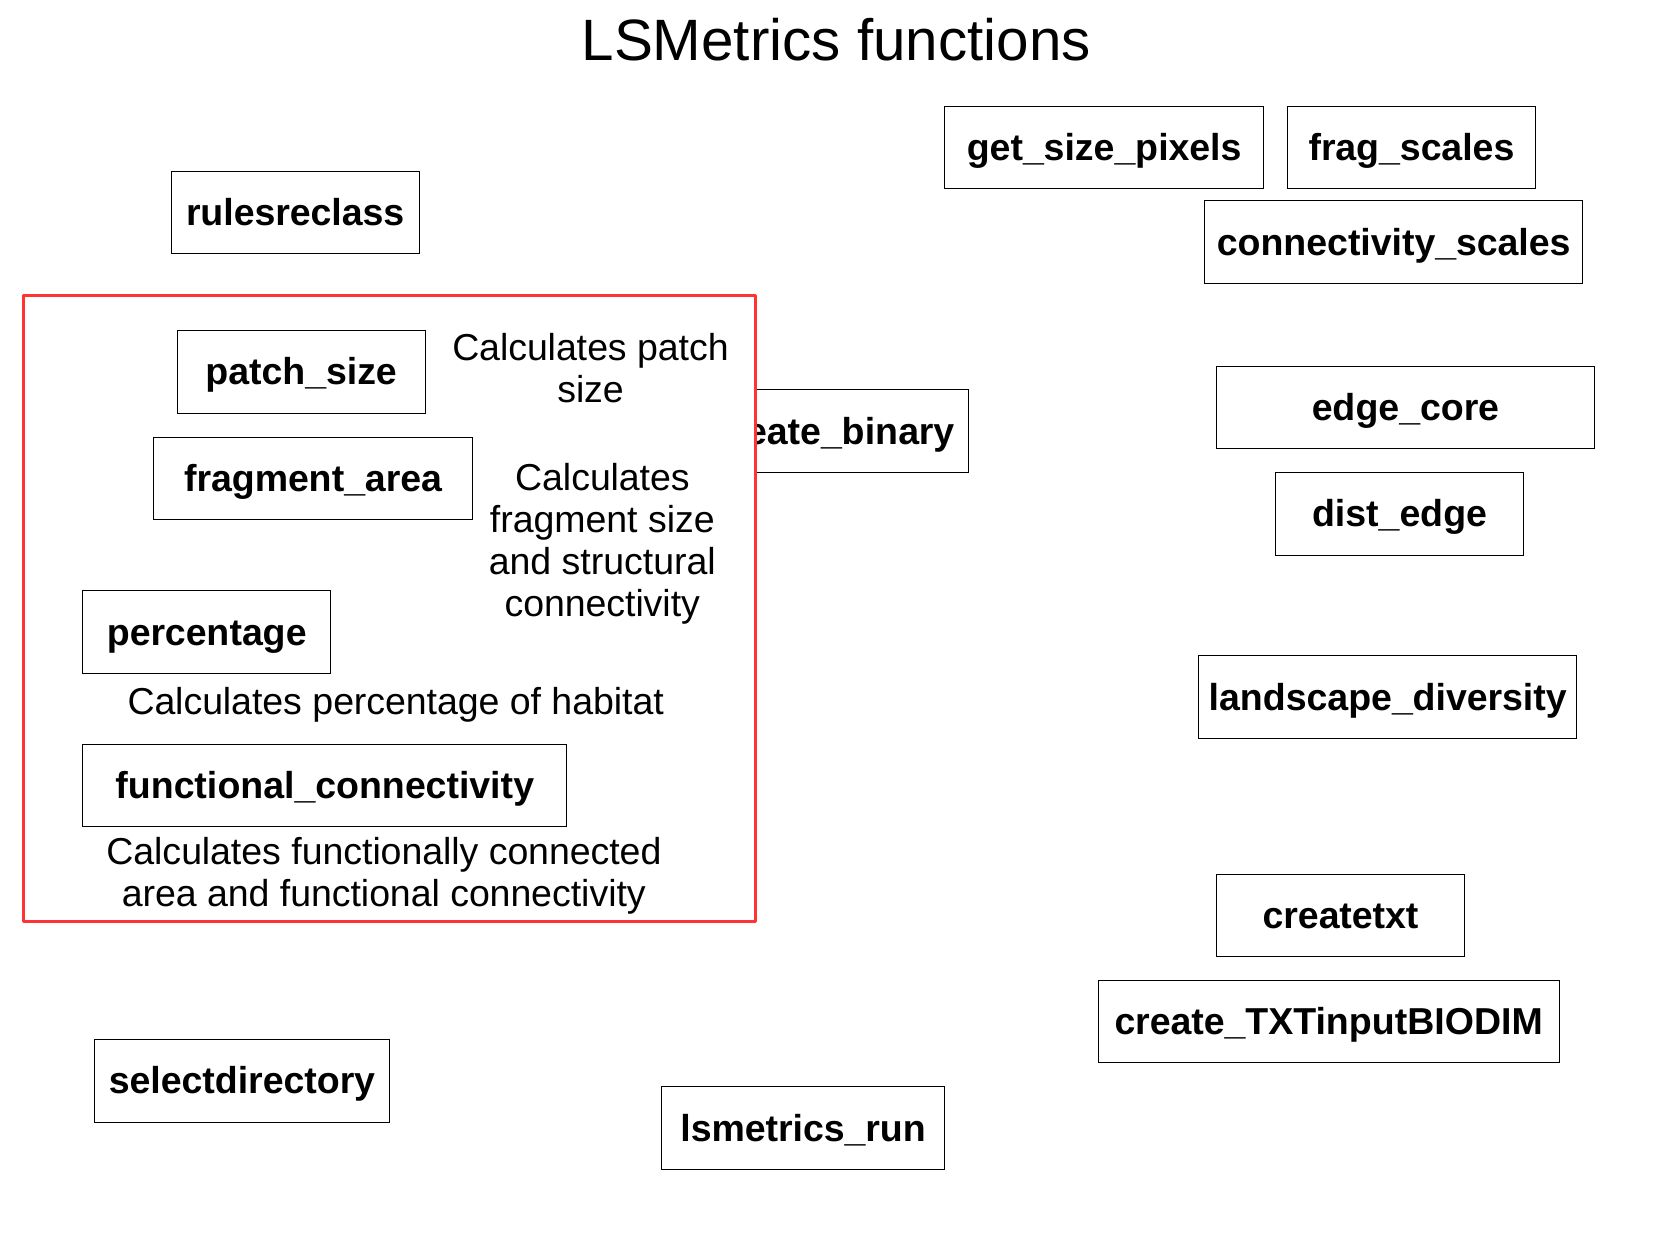

LSMetrics functions
get_size_pixels
frag_scales
rulesreclass
connectivity_scales
Calculates patch size
patch_size
edge_core
create_binary
fragment_area
Calculates fragment size and structural connectivity
dist_edge
percentage
landscape_diversity
Calculates percentage of habitat
functional_connectivity
Calculates functionally connected area and functional connectivity
createtxt
create_TXTinputBIODIM
selectdirectory
lsmetrics_run